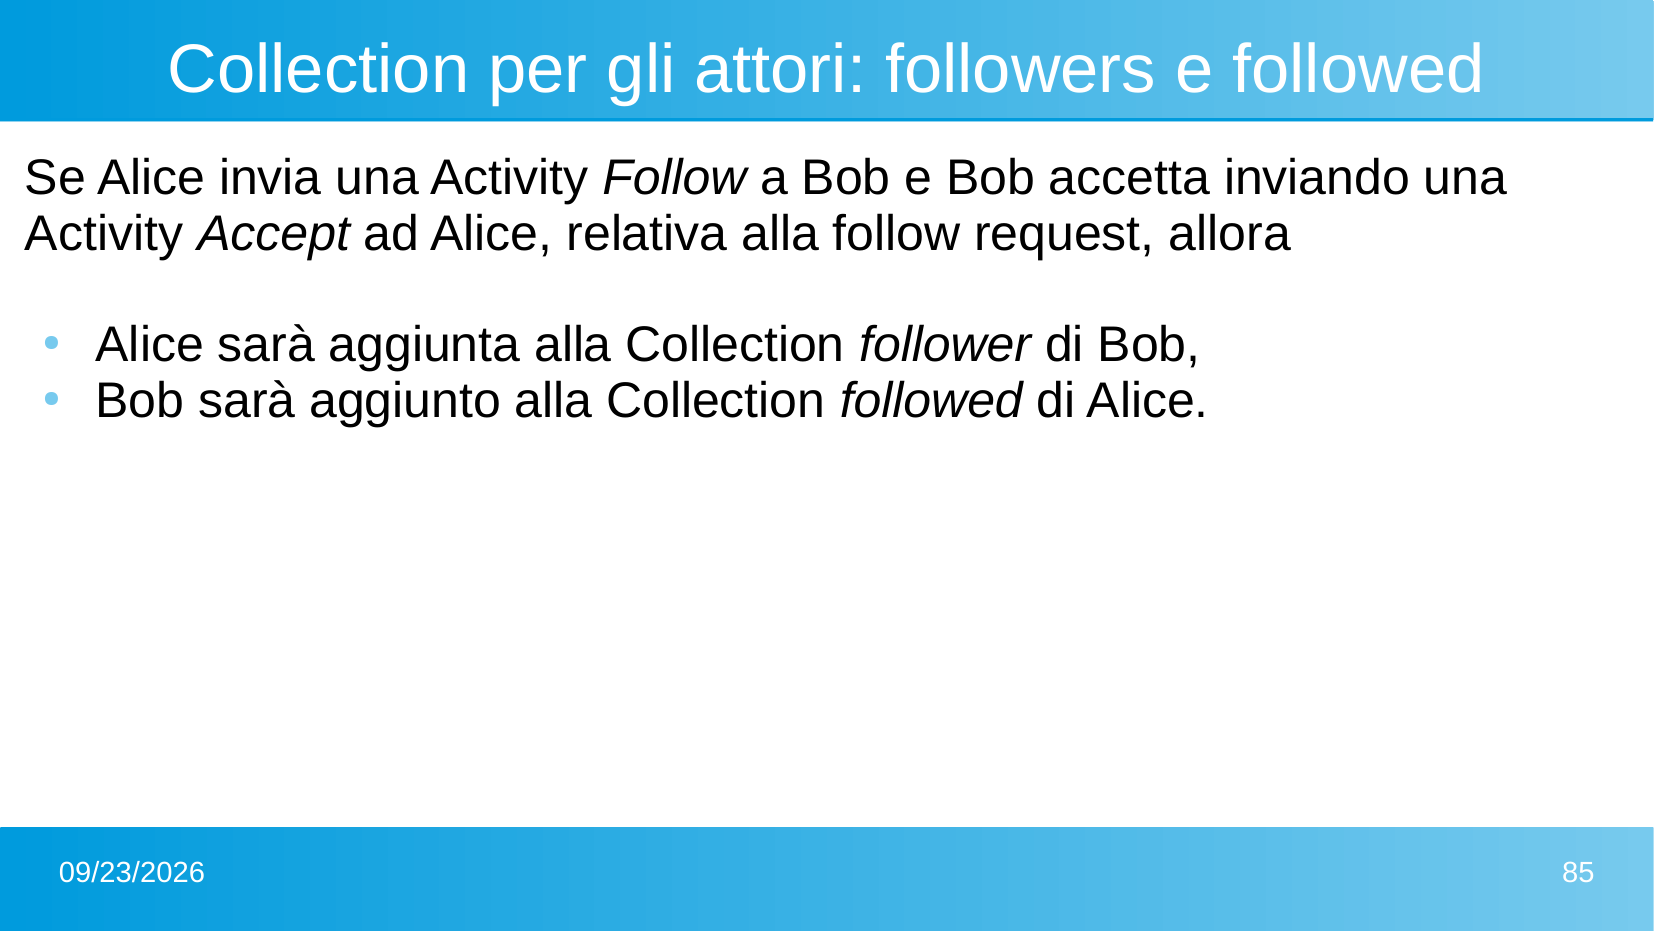

# Collection per gli attori: followers e followed
Se Alice invia una Activity Follow a Bob e Bob accetta inviando una Activity Accept ad Alice, relativa alla follow request, allora
Alice sarà aggiunta alla Collection follower di Bob,
Bob sarà aggiunto alla Collection followed di Alice.
85